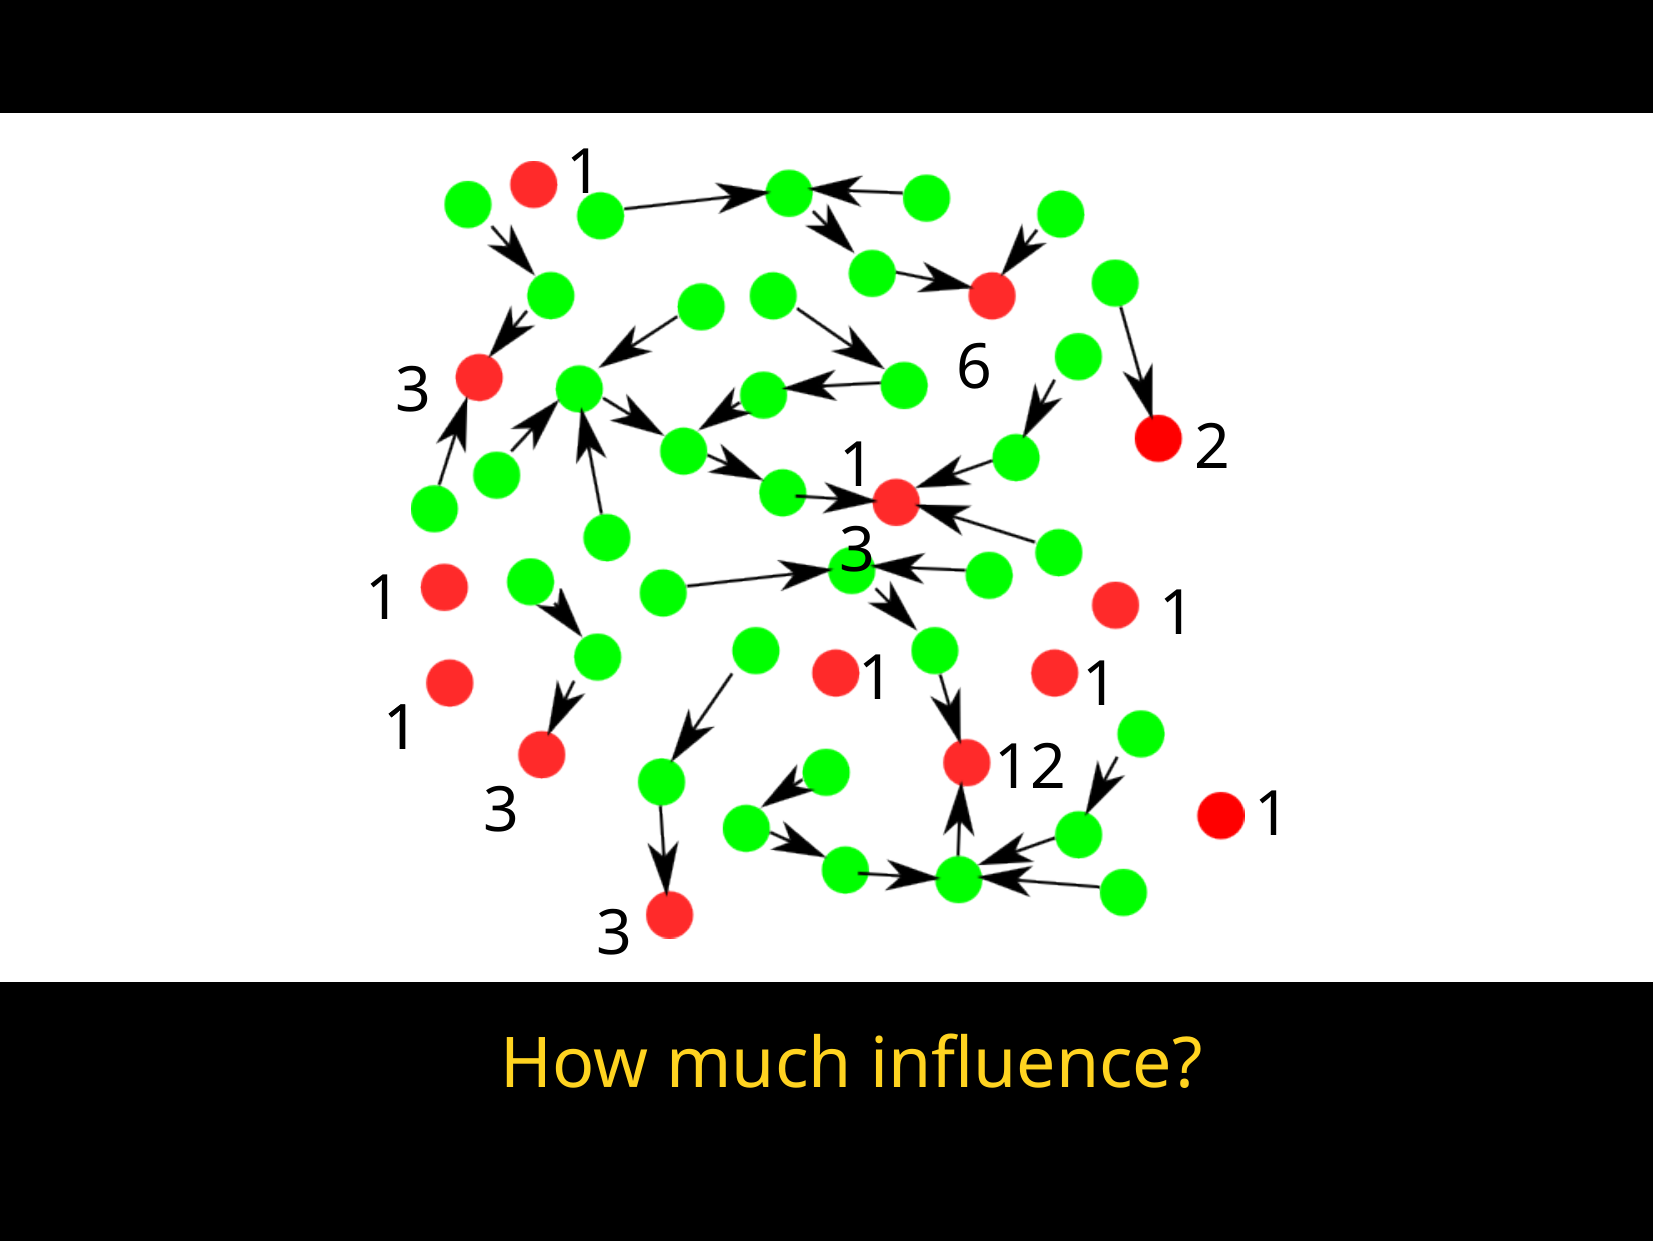

1
6
3
2
13
1
1
1
1
1
1
12
3
1
3
# How much influence?